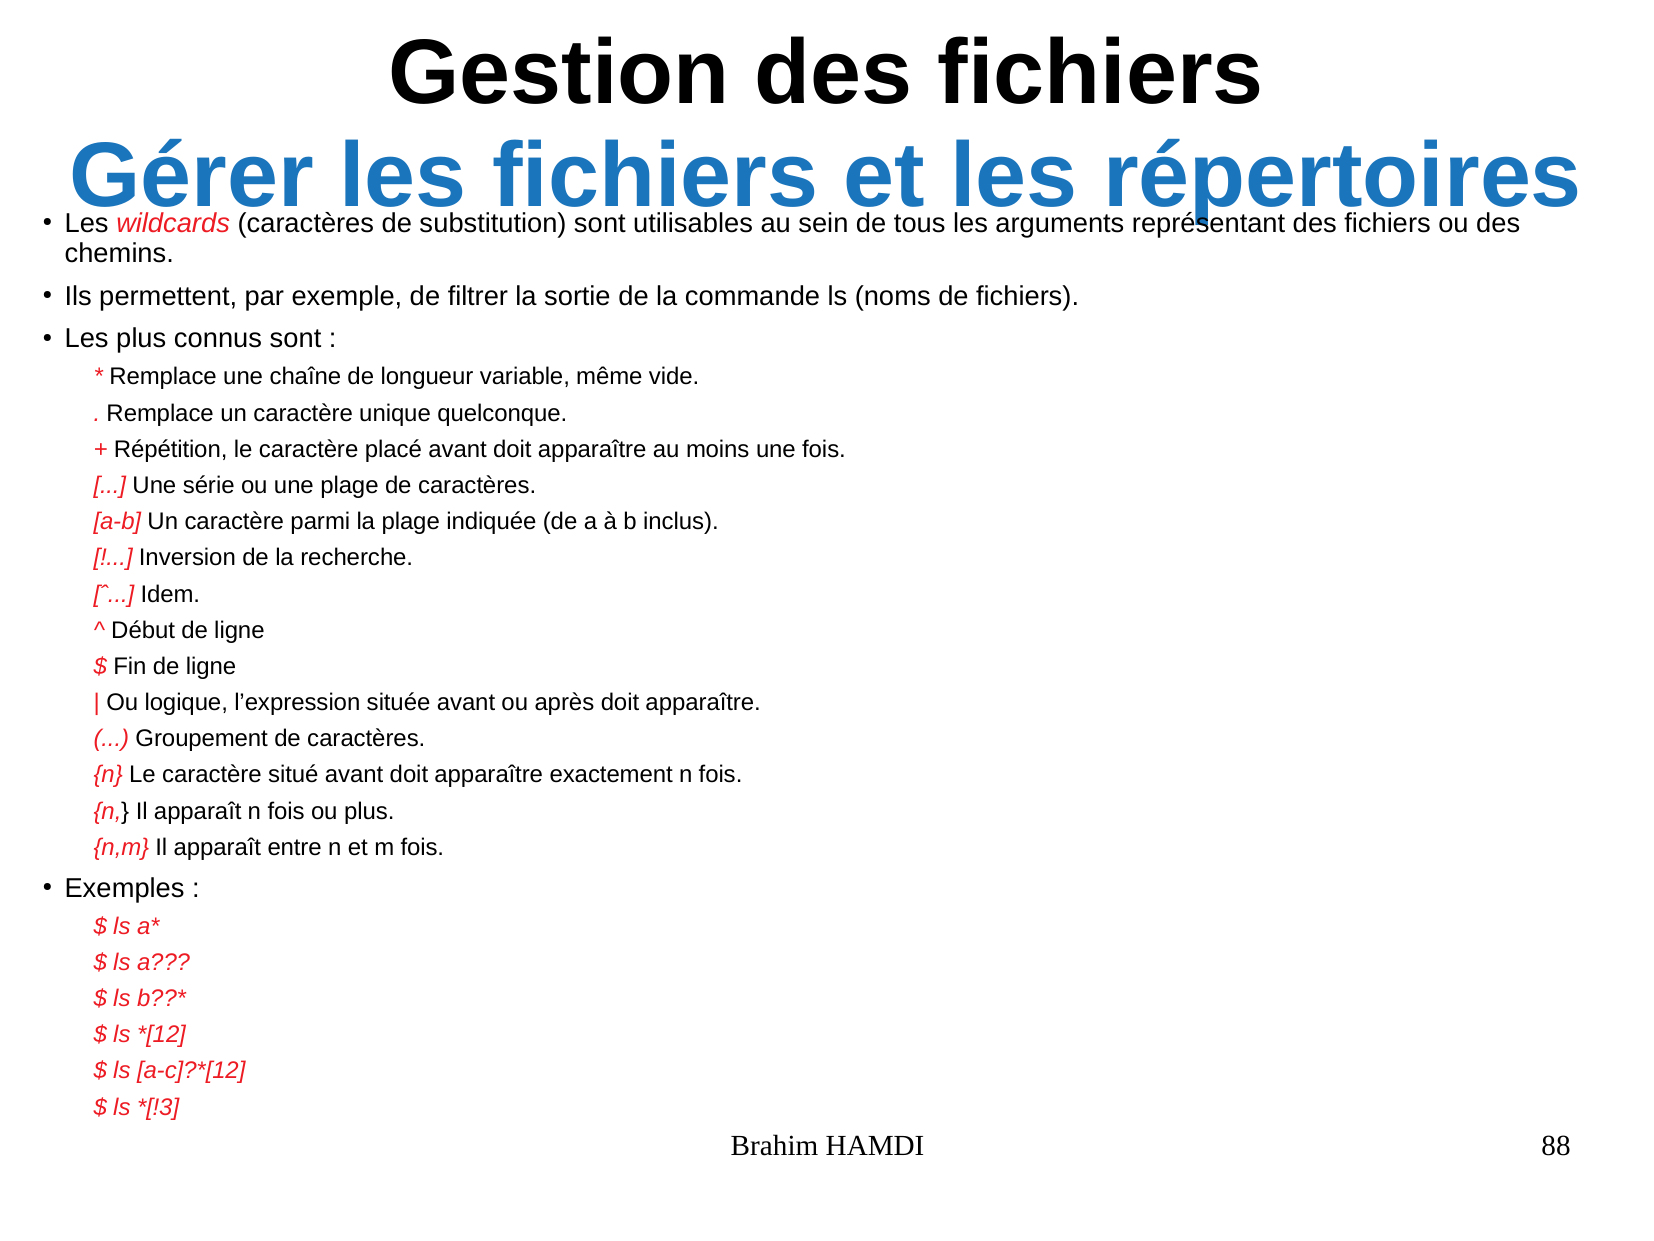

# Gestion des fichiers Gérer les fichiers et les répertoires
Les wildcards (caractères de substitution) sont utilisables au sein de tous les arguments représentant des fichiers ou des chemins.
Ils permettent, par exemple, de filtrer la sortie de la commande ls (noms de fichiers).
Les plus connus sont :
* Remplace une chaîne de longueur variable, même vide.
. Remplace un caractère unique quelconque.
+ Répétition, le caractère placé avant doit apparaître au moins une fois.
[...] Une série ou une plage de caractères.
[a-b] Un caractère parmi la plage indiquée (de a à b inclus).
[!...] Inversion de la recherche.
[ˆ...] Idem.
^ Début de ligne
$ Fin de ligne
| Ou logique, l’expression située avant ou après doit apparaître.
(...) Groupement de caractères.
{n} Le caractère situé avant doit apparaître exactement n fois.
{n,} Il apparaît n fois ou plus.
{n,m} Il apparaît entre n et m fois.
Exemples :
$ ls a*
$ ls a???
$ ls b??*
$ ls *[12]
$ ls [a-c]?*[12]
$ ls *[!3]
Brahim HAMDI
88